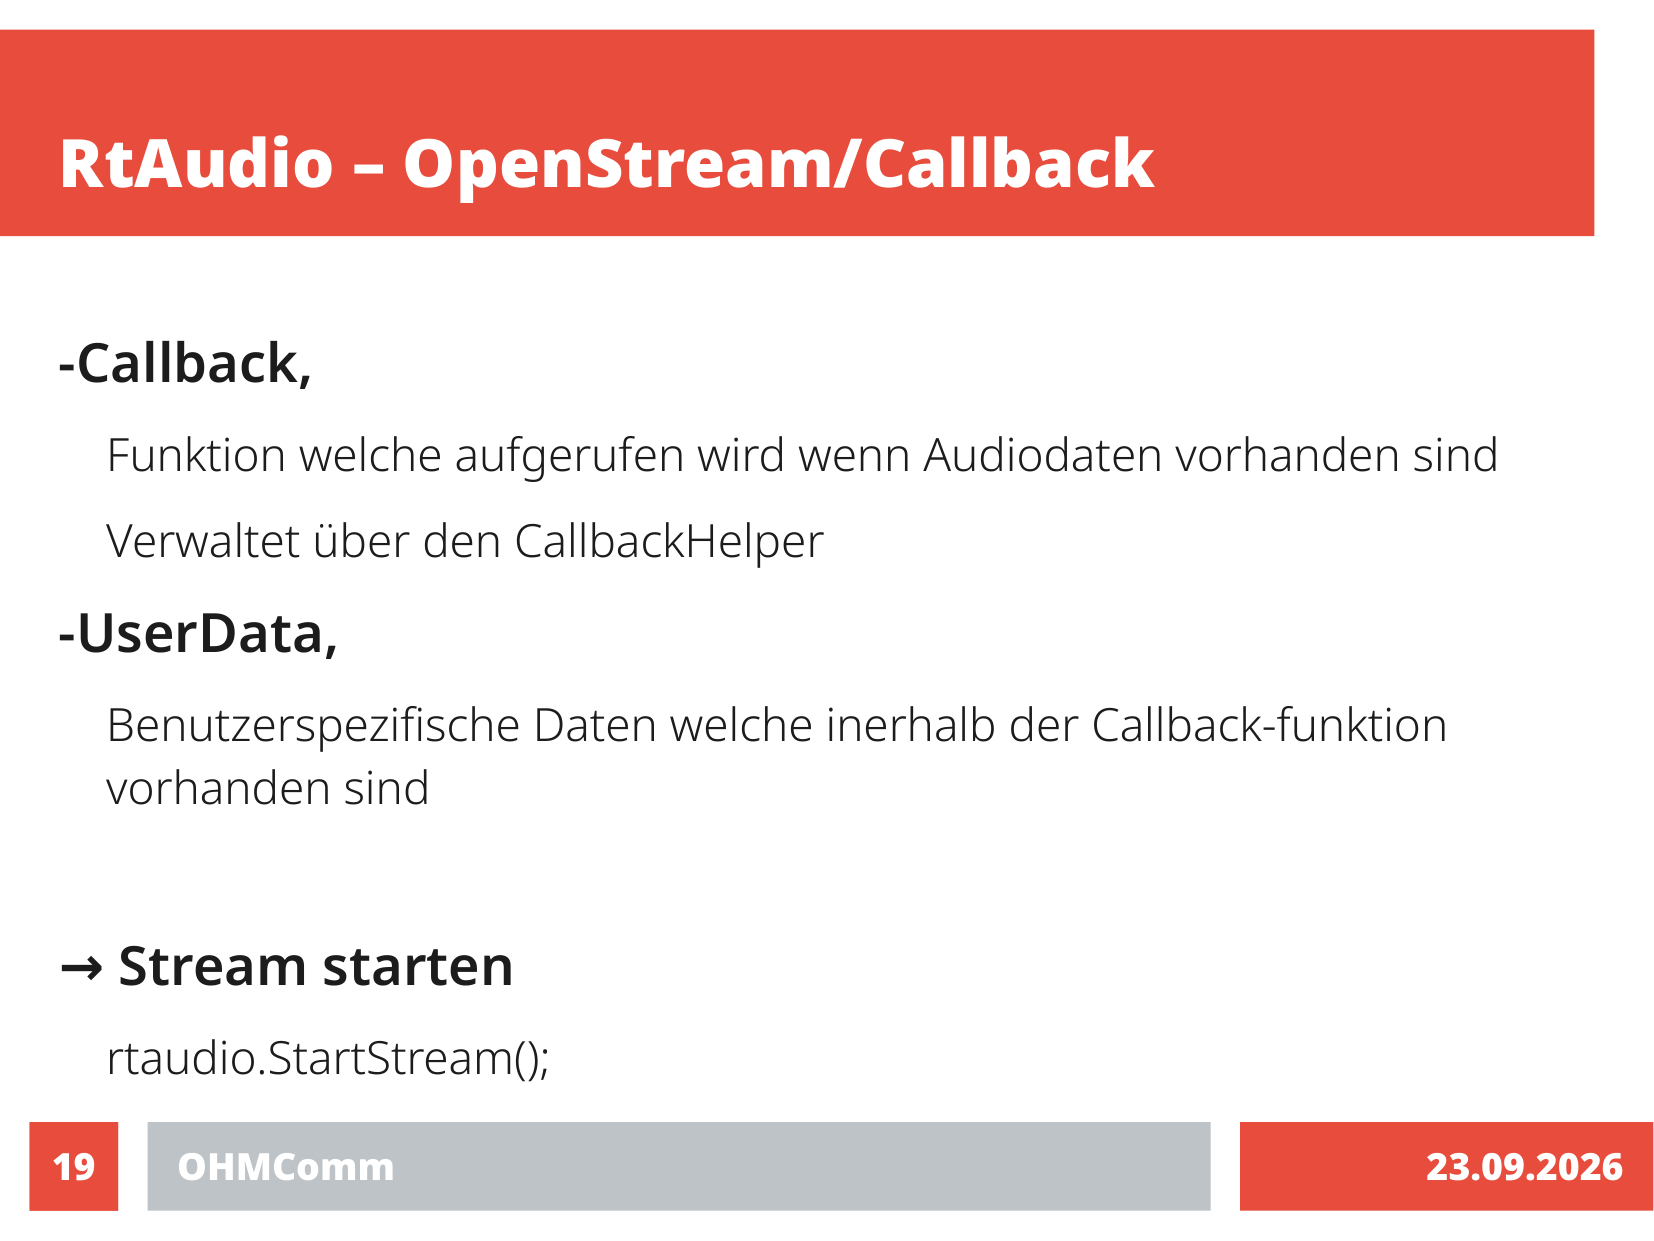

# RtAudio – OpenStream/Callback
-Callback,
Funktion welche aufgerufen wird wenn Audiodaten vorhanden sind
Verwaltet über den CallbackHelper
-UserData,
Benutzerspezifische Daten welche inerhalb der Callback-funktion vorhanden sind
→ Stream starten
rtaudio.StartStream();
19
OHMComm